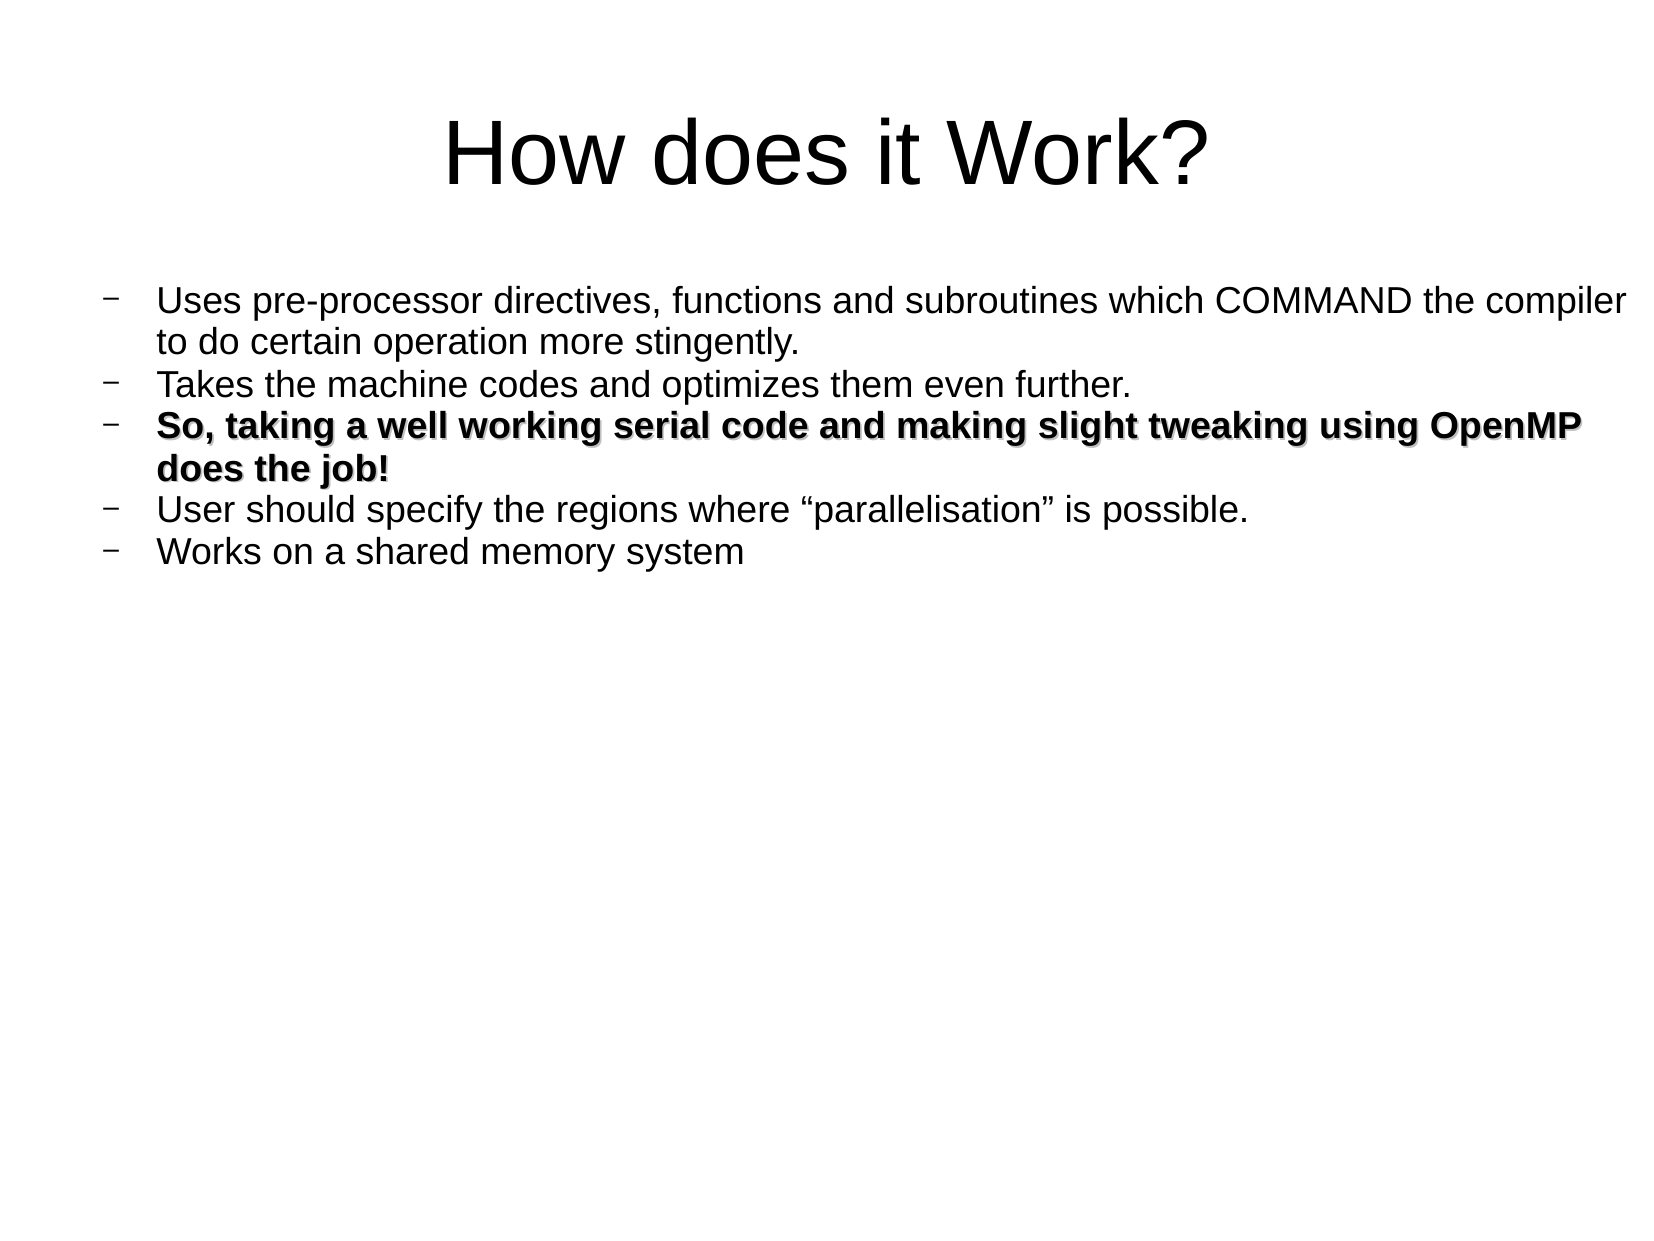

# How does it Work?
Uses pre-processor directives, functions and subroutines which COMMAND the compiler to do certain operation more stingently.
Takes the machine codes and optimizes them even further.
So, taking a well working serial code and making slight tweaking using OpenMP does the job!
User should specify the regions where “parallelisation” is possible.
Works on a shared memory system